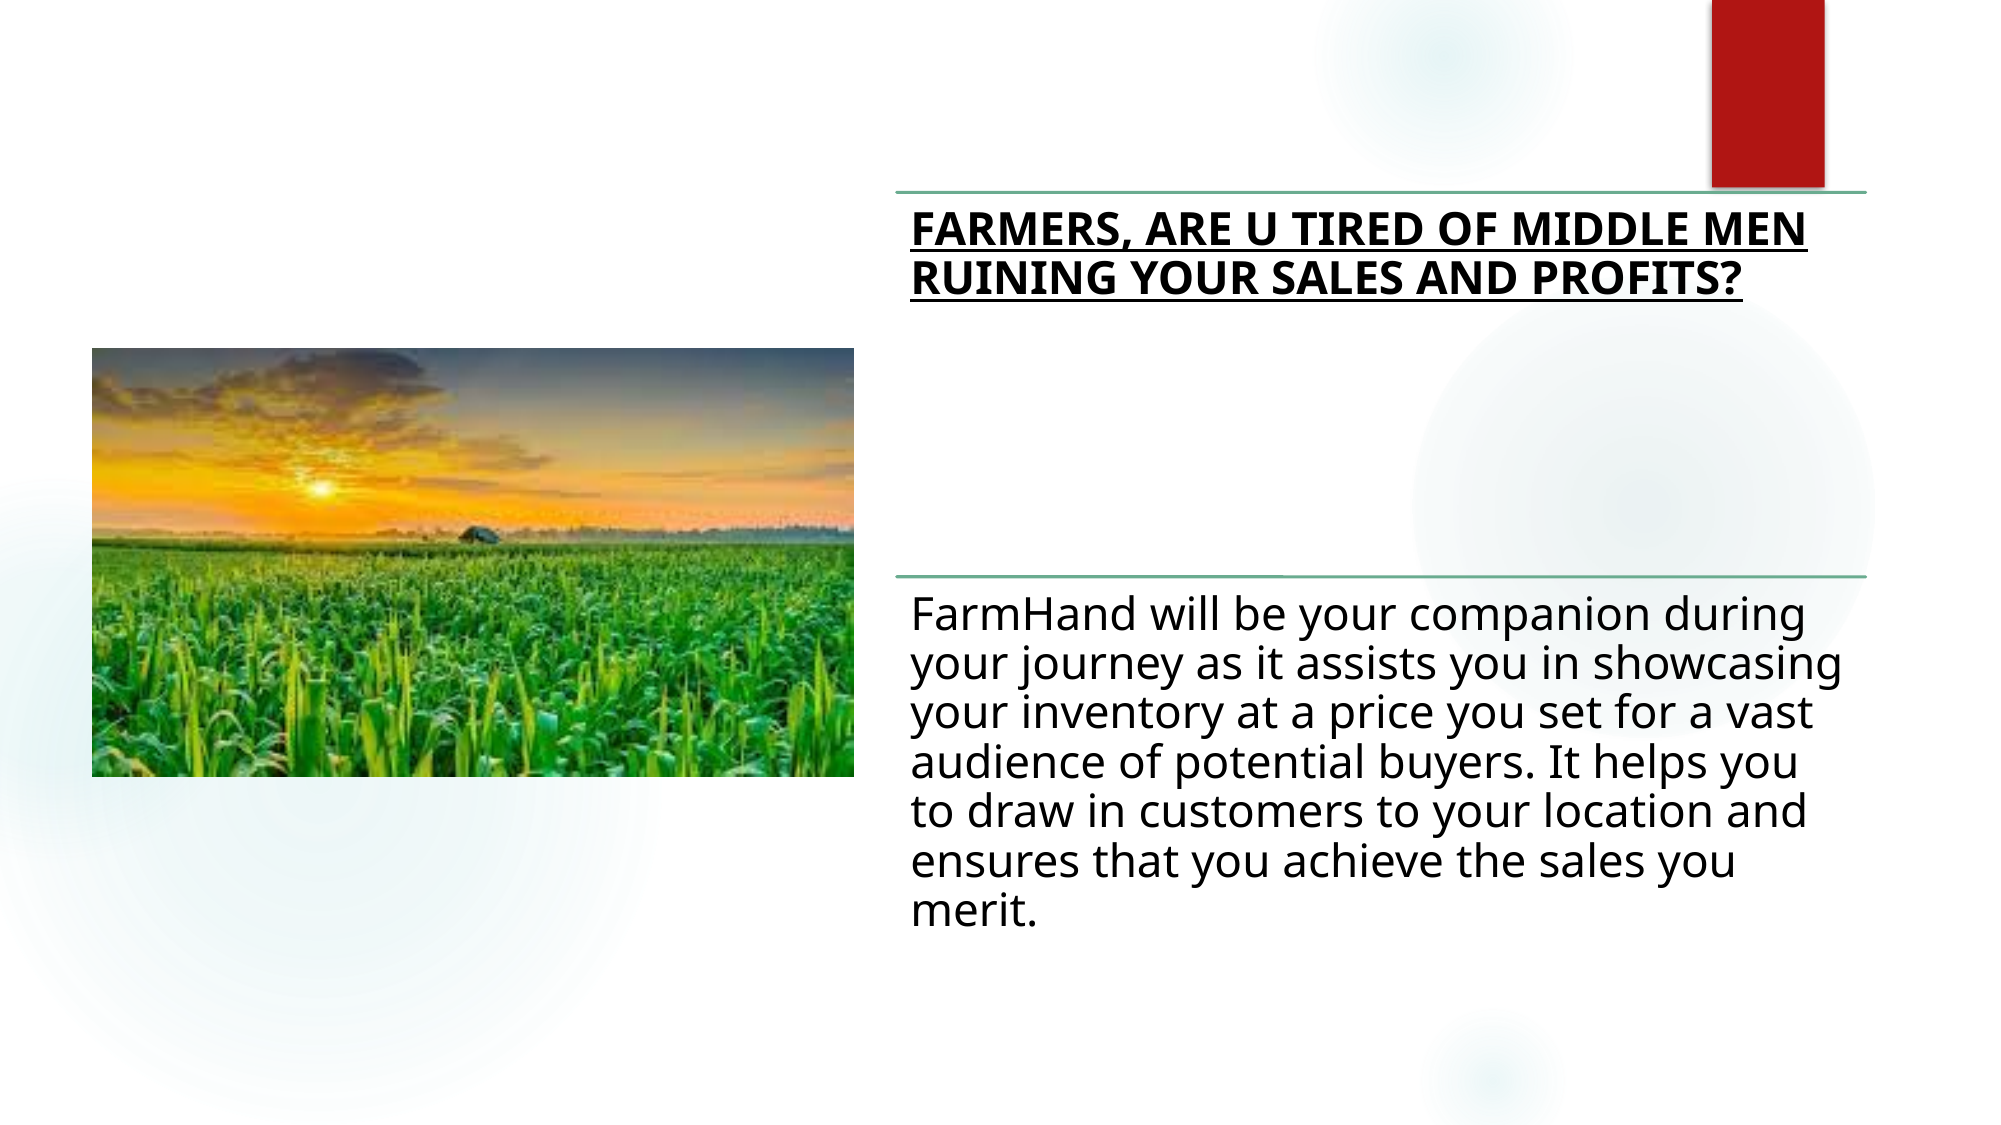

FARMERS, ARE U TIRED OF MIDDLE MEN RUINING YOUR SALES AND PROFITS?
FarmHand will be your companion during your journey as it assists you in showcasing your inventory at a price you set for a vast audience of potential buyers. It helps you to draw in customers to your location and ensures that you achieve the sales you merit.